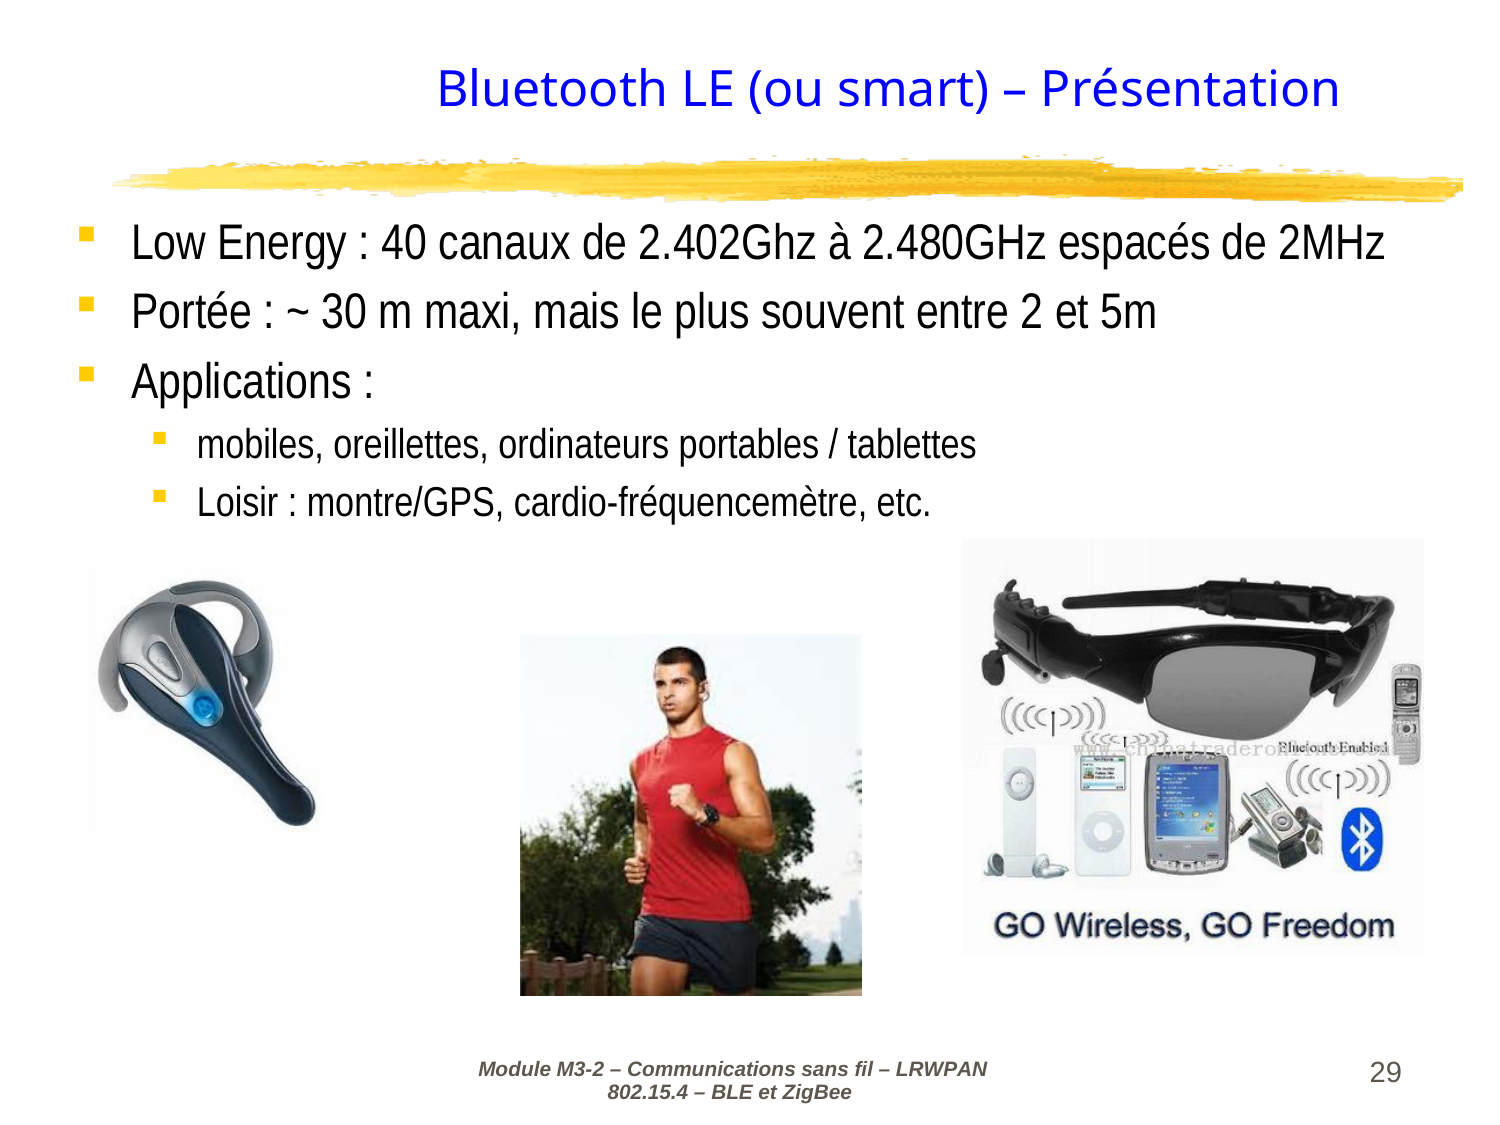

# Bluetooth LE (ou smart) – Présentation
Low Energy : 40 canaux de 2.402Ghz à 2.480GHz espacés de 2MHz
Portée : ~ 30 m maxi, mais le plus souvent entre 2 et 5m
Applications :
mobiles, oreillettes, ordinateurs portables / tablettes
Loisir : montre/GPS, cardio-fréquencemètre, etc.
29